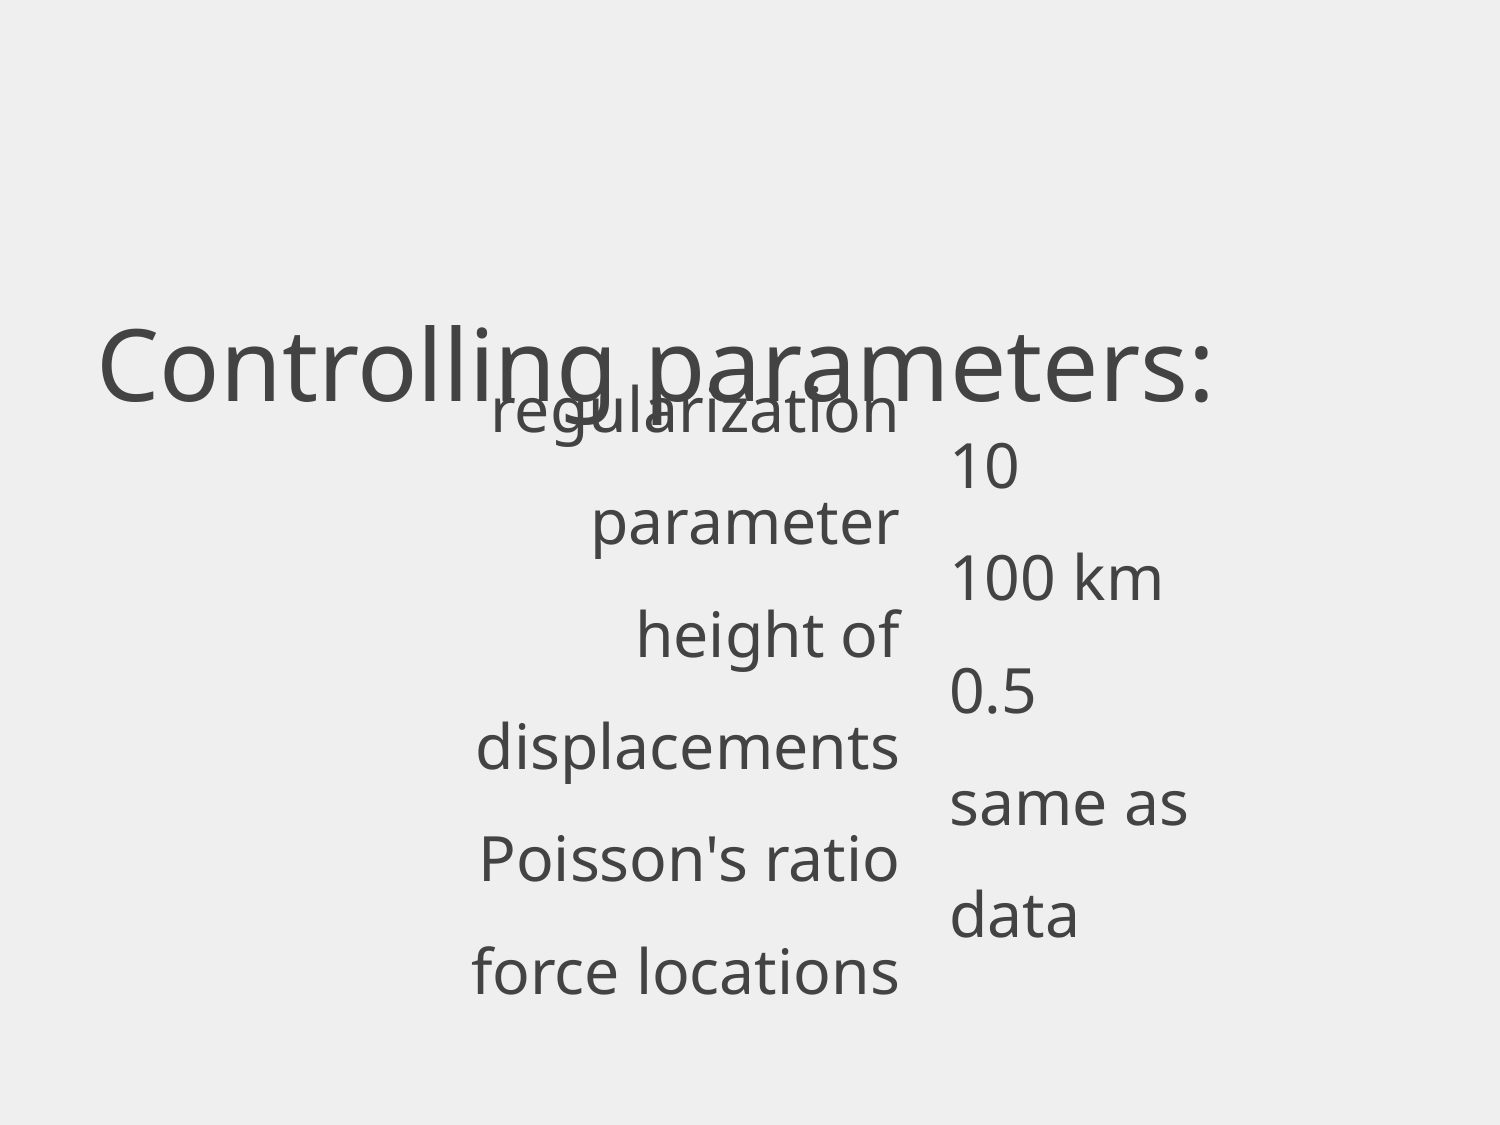

# Controlling parameters:
regularization parameter
height of displacements
Poisson's ratio
force locations
10
100 km
0.5
same as data